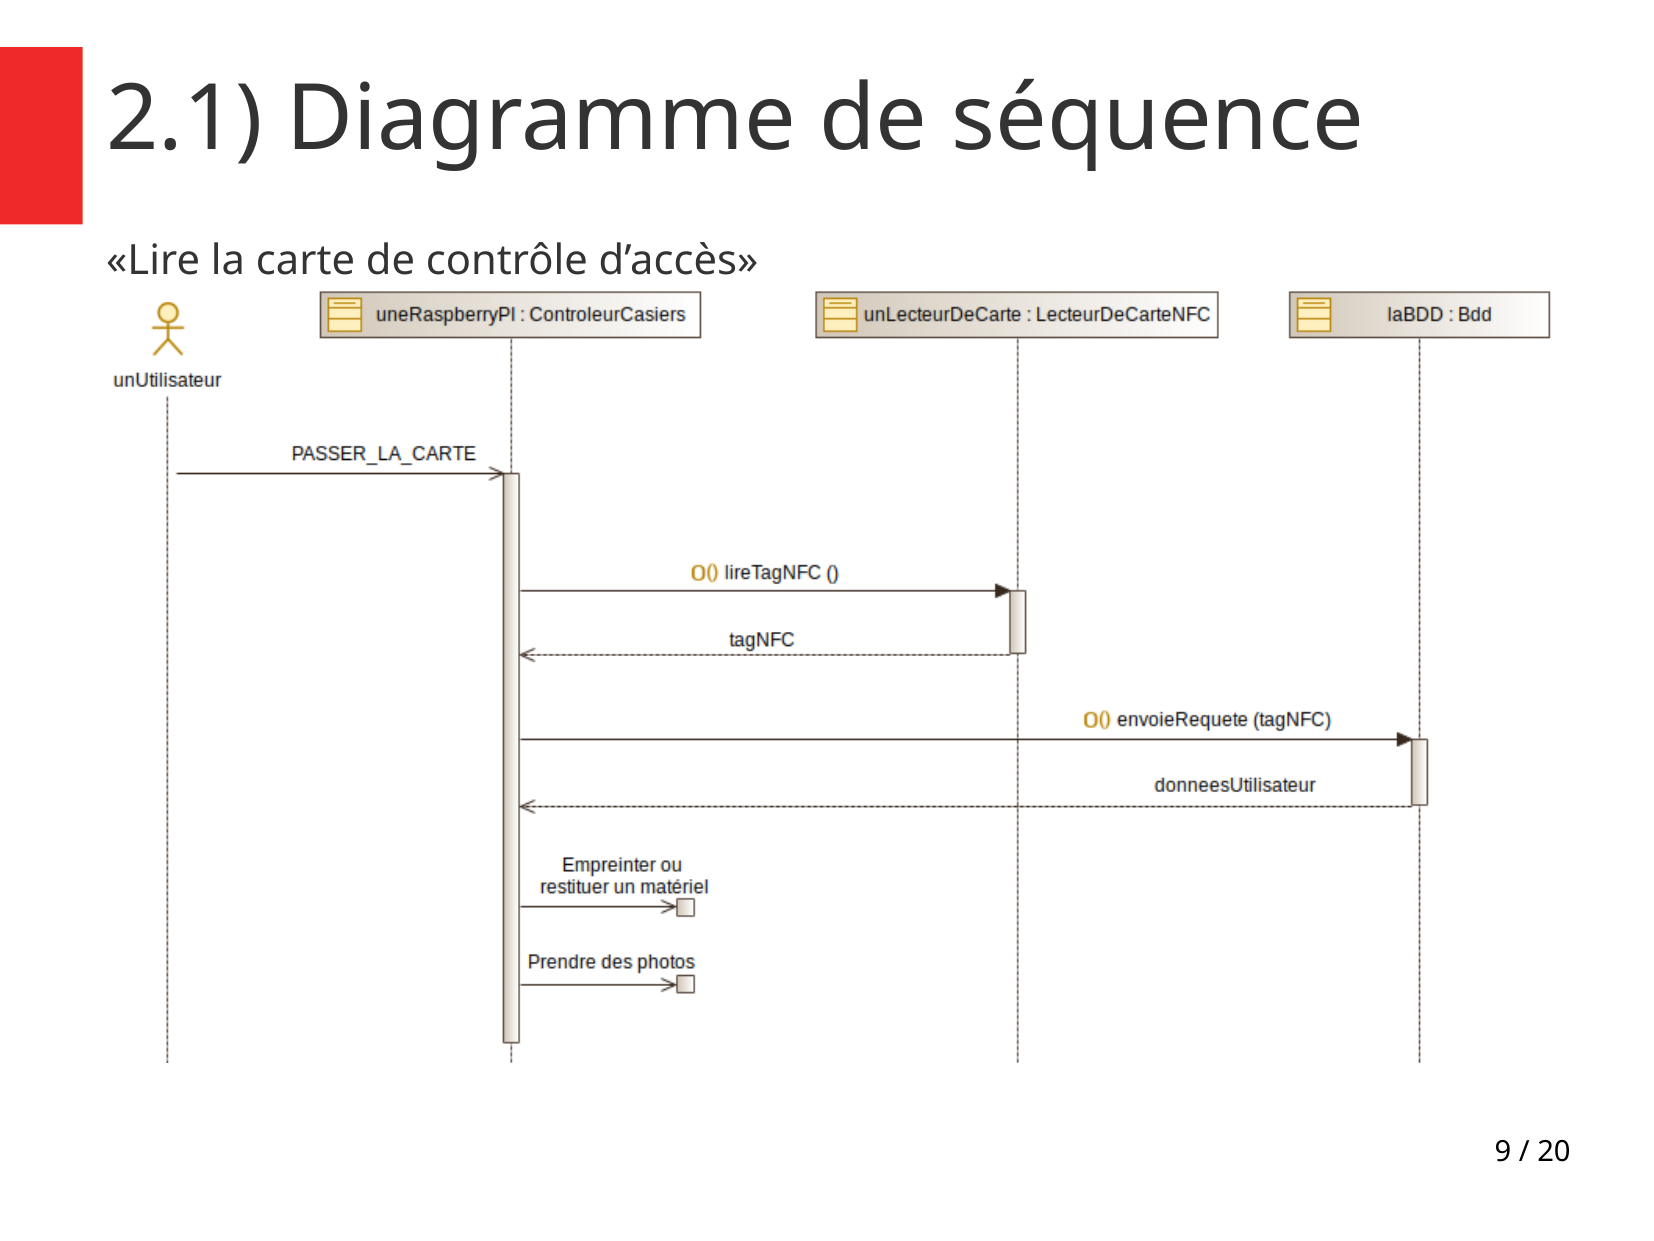

# 2.1) Diagramme de séquence «Lire la carte de contrôle d’accès»
9